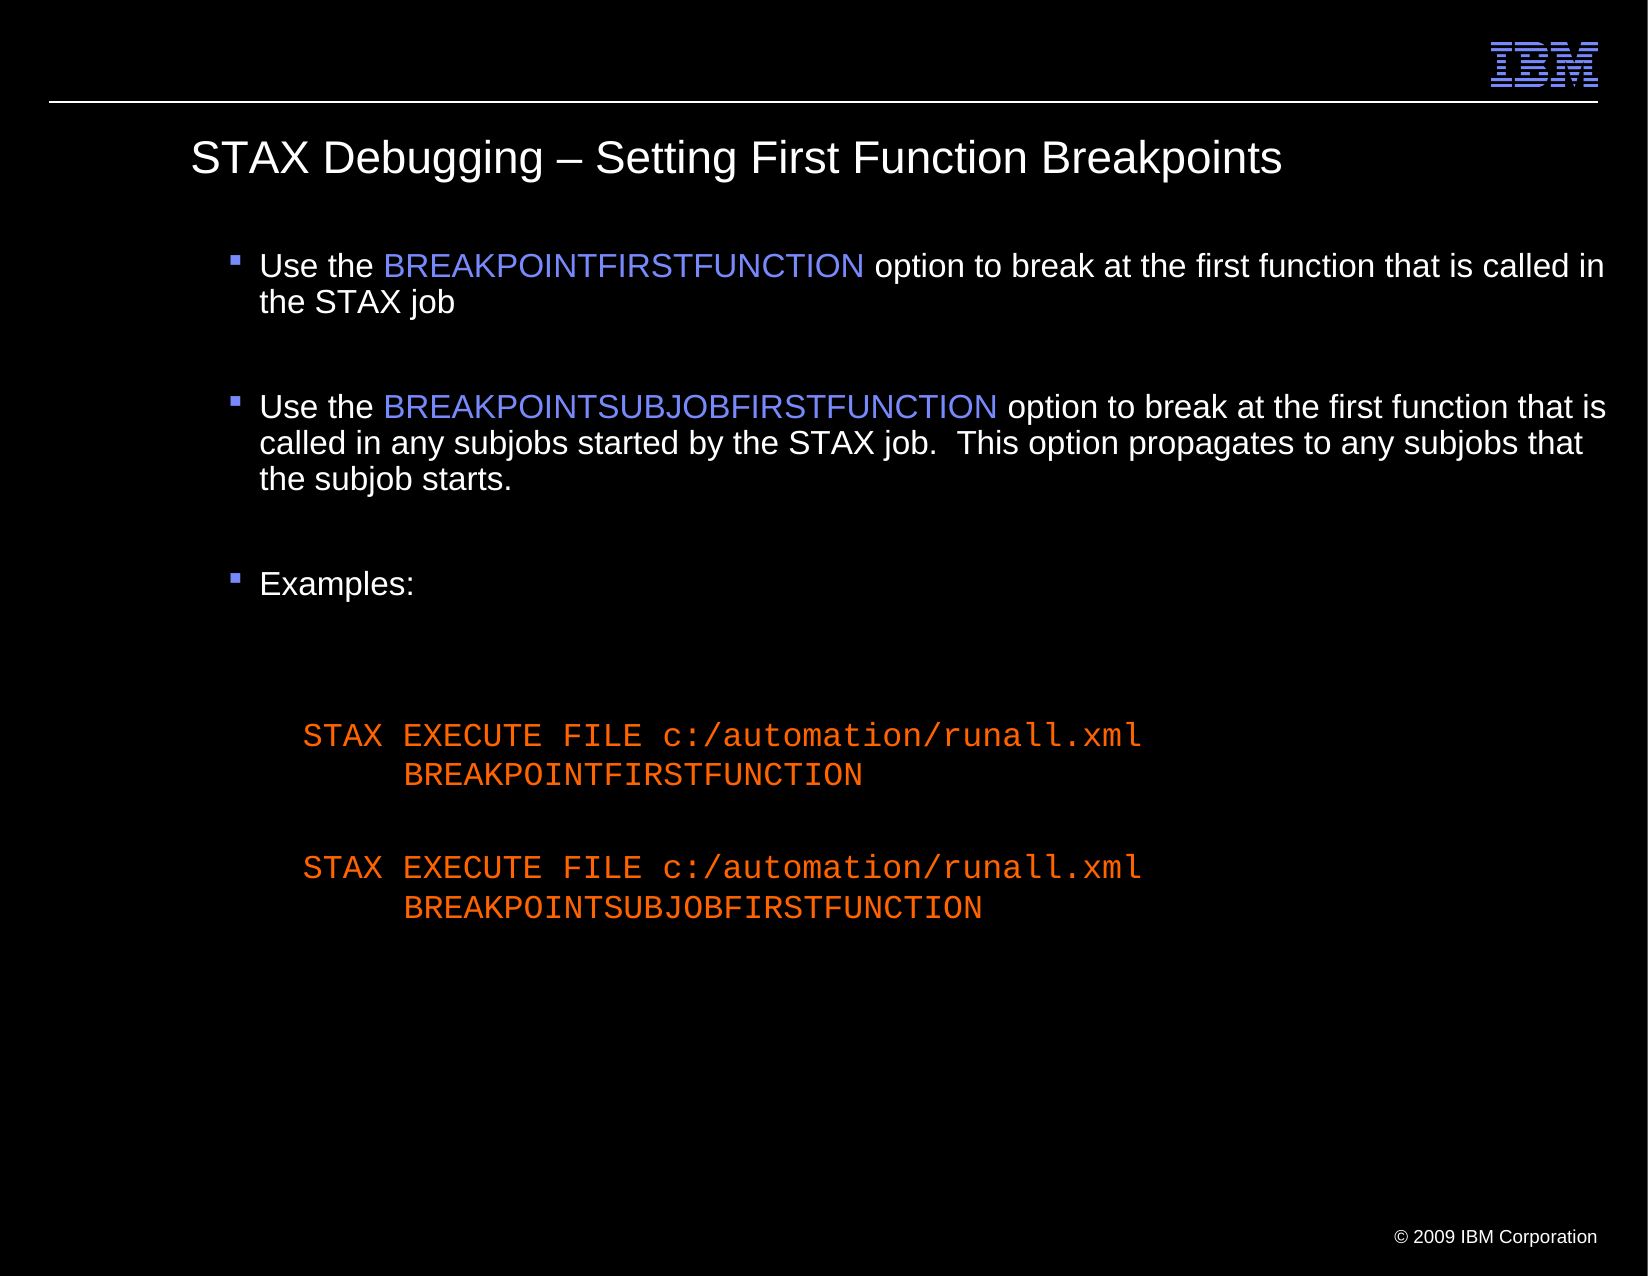

STAX Debugging – Setting First Function Breakpoints
# Use the BREAKPOINTFIRSTFUNCTION option to break at the first function that is called in the STAX job
Use the BREAKPOINTSUBJOBFIRSTFUNCTION option to break at the first function that is called in any subjobs started by the STAX job. This option propagates to any subjobs that the subjob starts.
Examples:
STAX EXECUTE FILE c:/automation/runall.xml
 BREAKPOINTFIRSTFUNCTION
STAX EXECUTE FILE c:/automation/runall.xml
 BREAKPOINTSUBJOBFIRSTFUNCTION